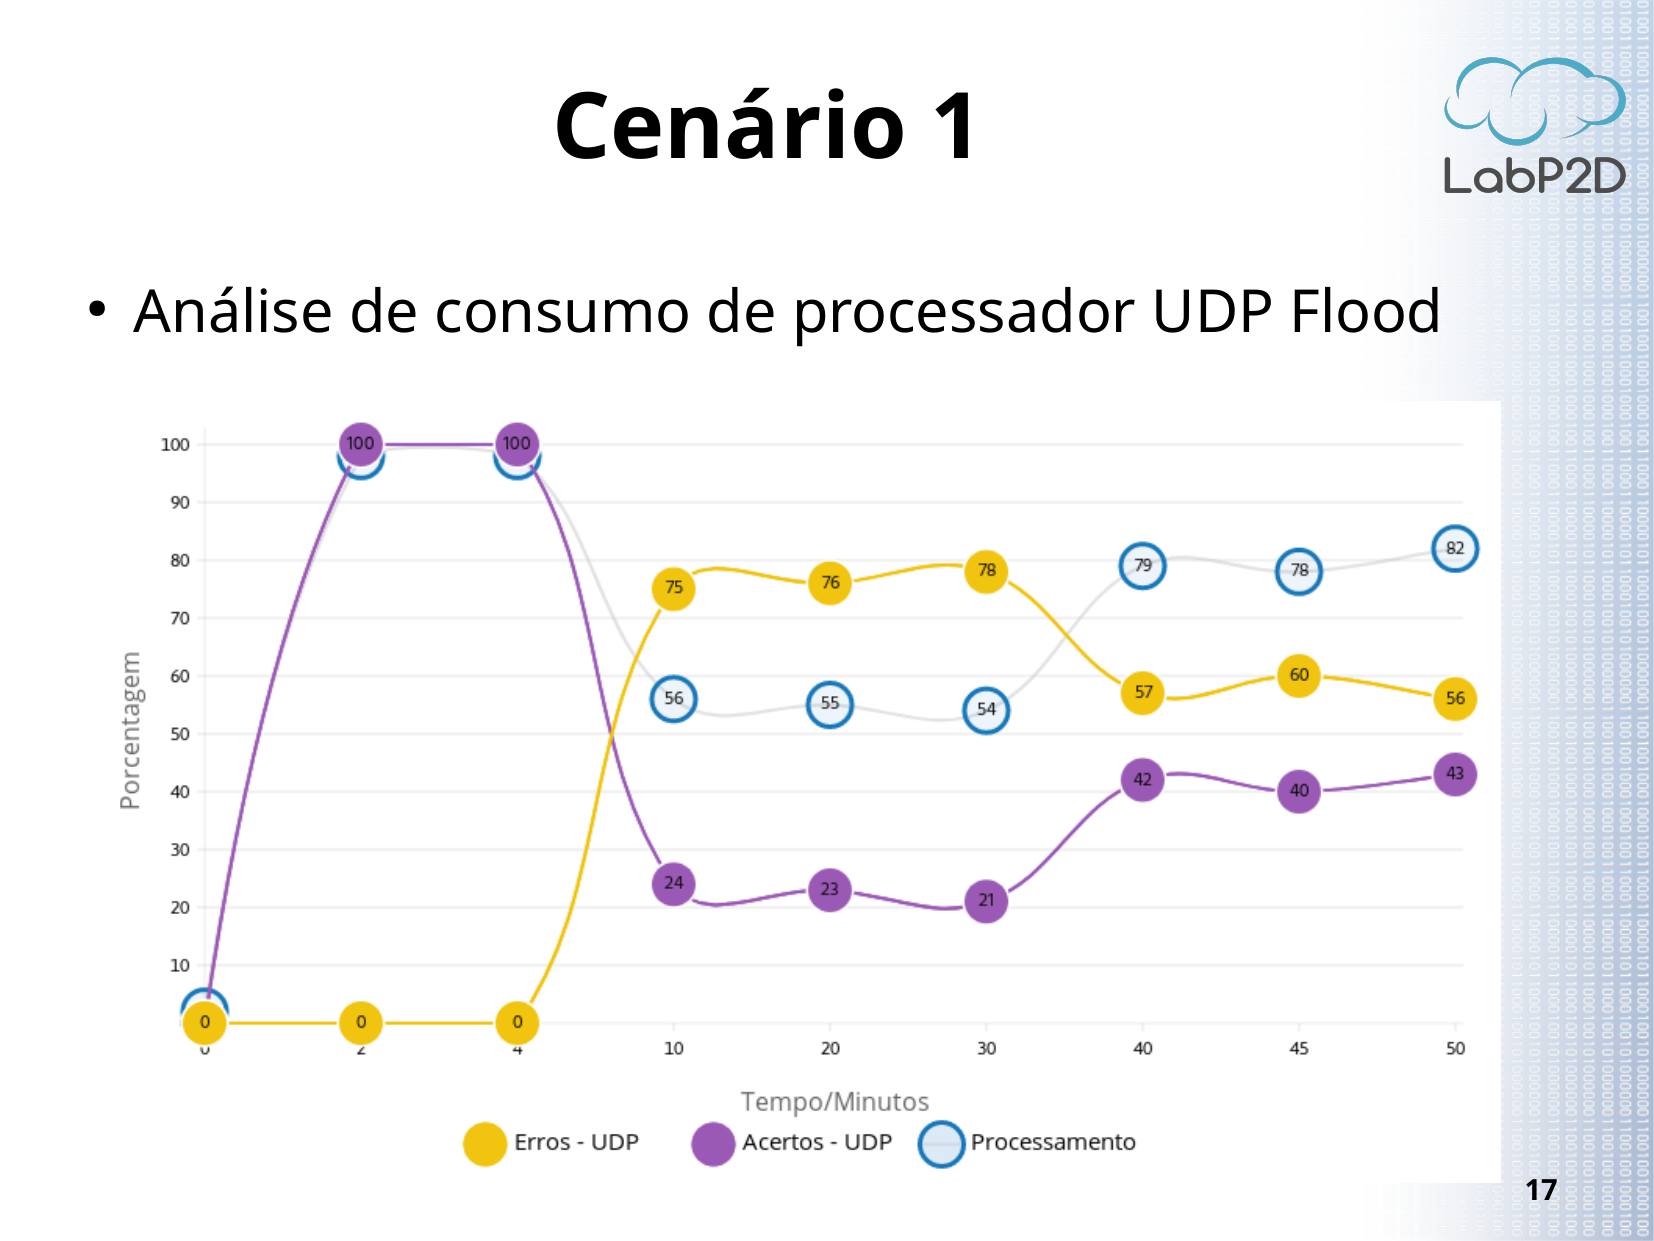

# Cenário 1
Análise de consumo de processador UDP Flood
17